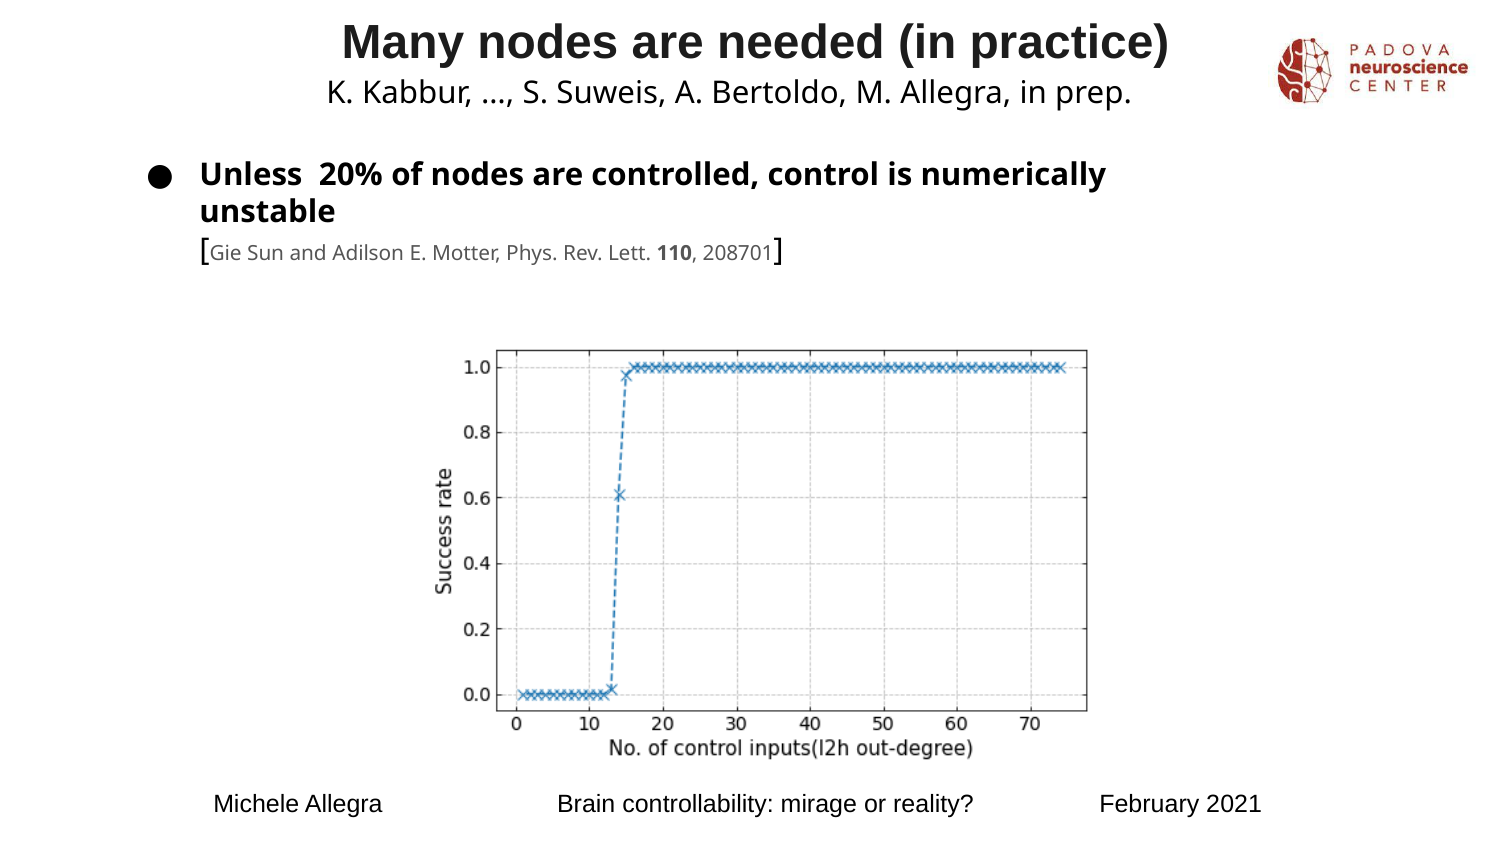

Many nodes are needed (in practice)
Unless 20% of nodes are controlled, control is numerically unstable
[Gie Sun and Adilson E. Motter, Phys. Rev. Lett. 110, 208701]
K. Kabbur, …, S. Suweis, A. Bertoldo, M. Allegra, in prep.
Michele Allegra Brain controllability: mirage or reality? February 2021